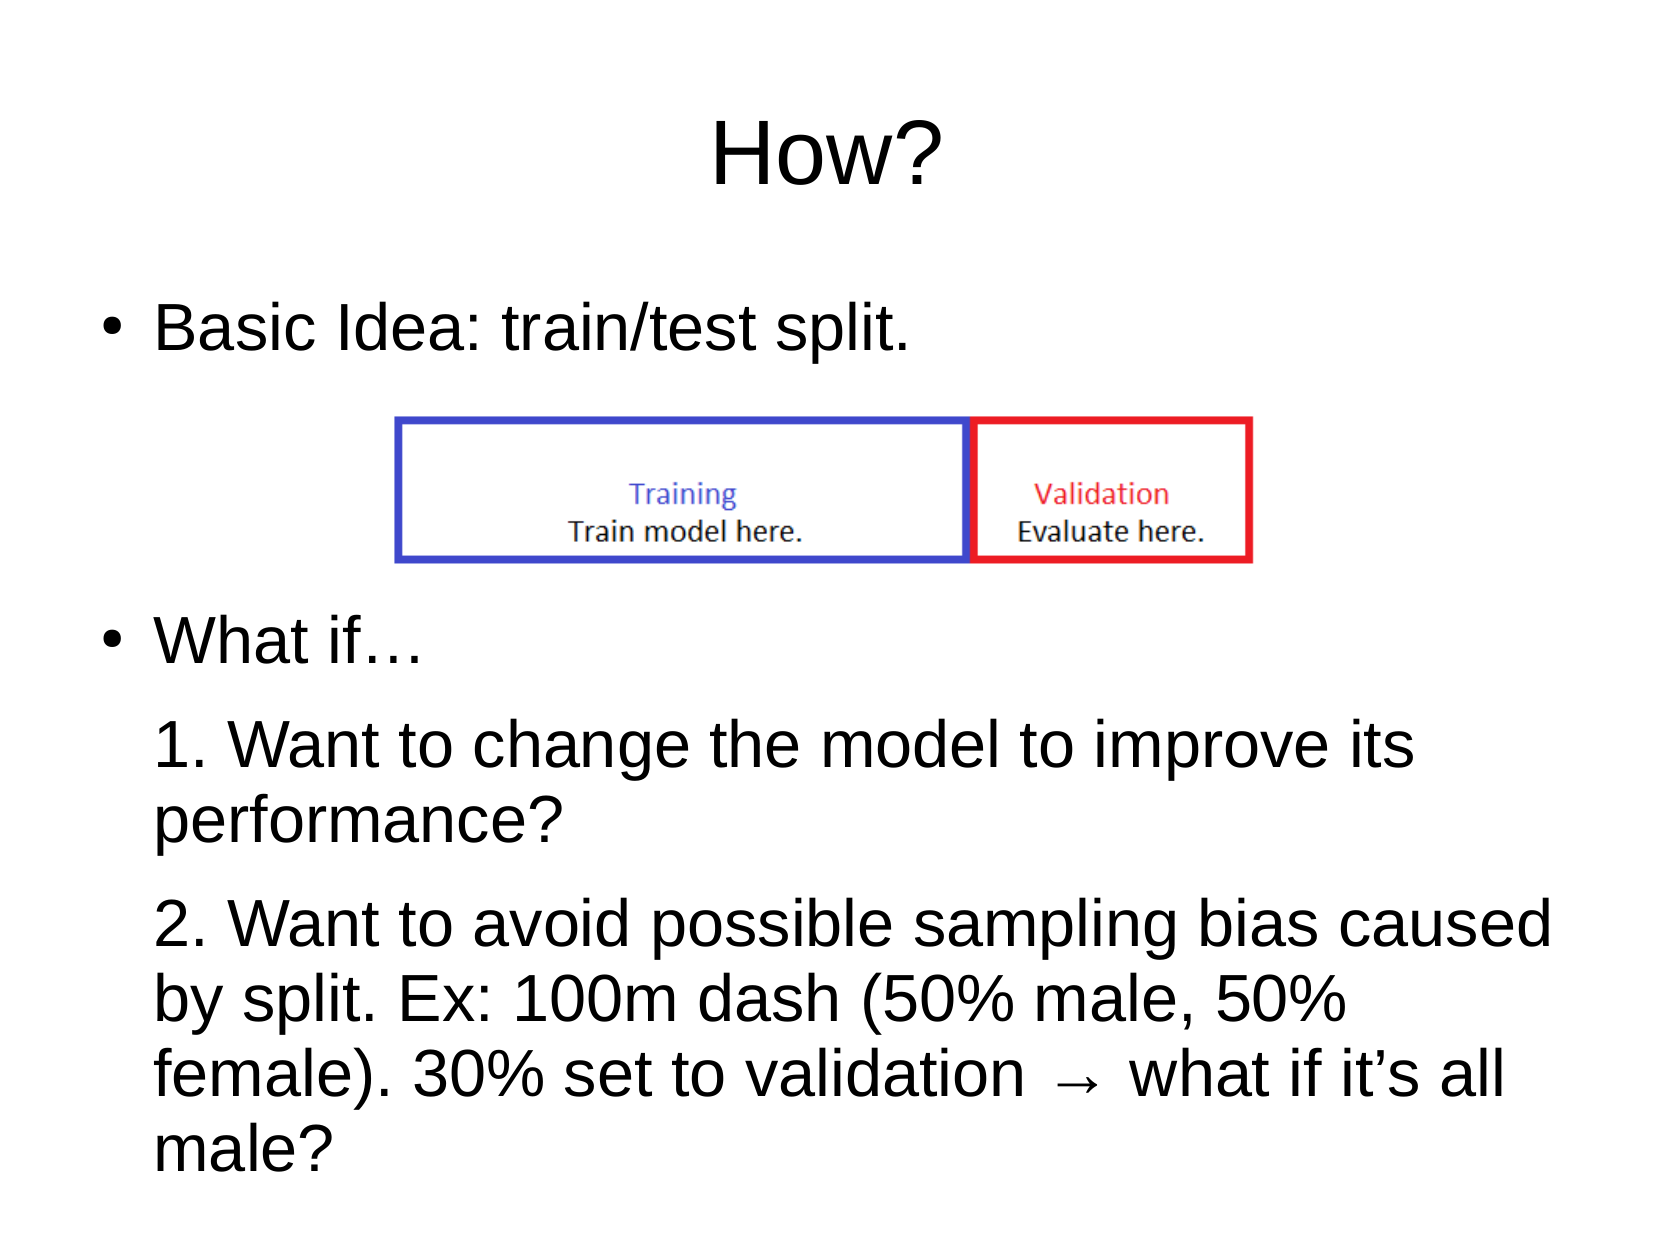

# How?
Basic Idea: train/test split.
What if…
1. Want to change the model to improve its performance?
2. Want to avoid possible sampling bias caused by split. Ex: 100m dash (50% male, 50% female). 30% set to validation → what if it’s all male?